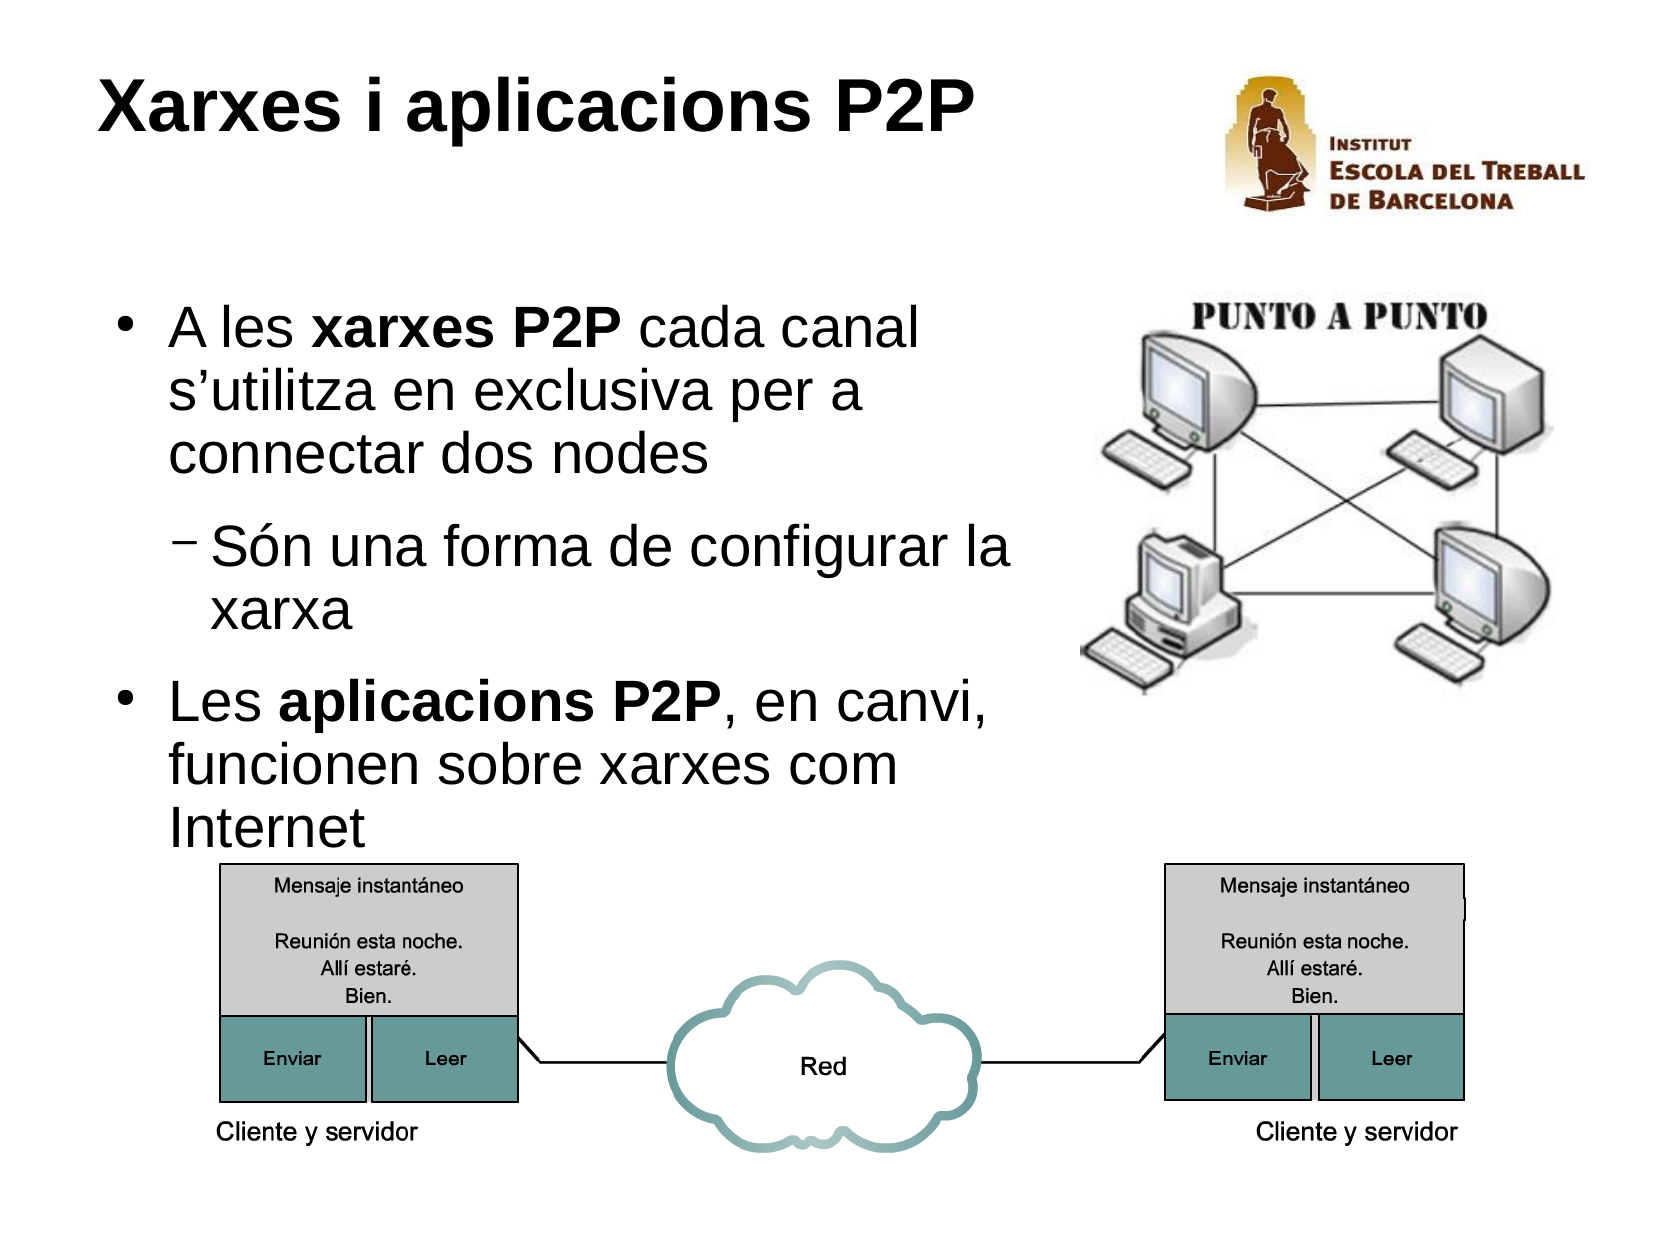

# Xarxes i aplicacions P2P
A les xarxes P2P cada canal s’utilitza en exclusiva per a connectar dos nodes
Són una forma de configurar la xarxa
Les aplicacions P2P, en canvi, funcionen sobre xarxes com Internet